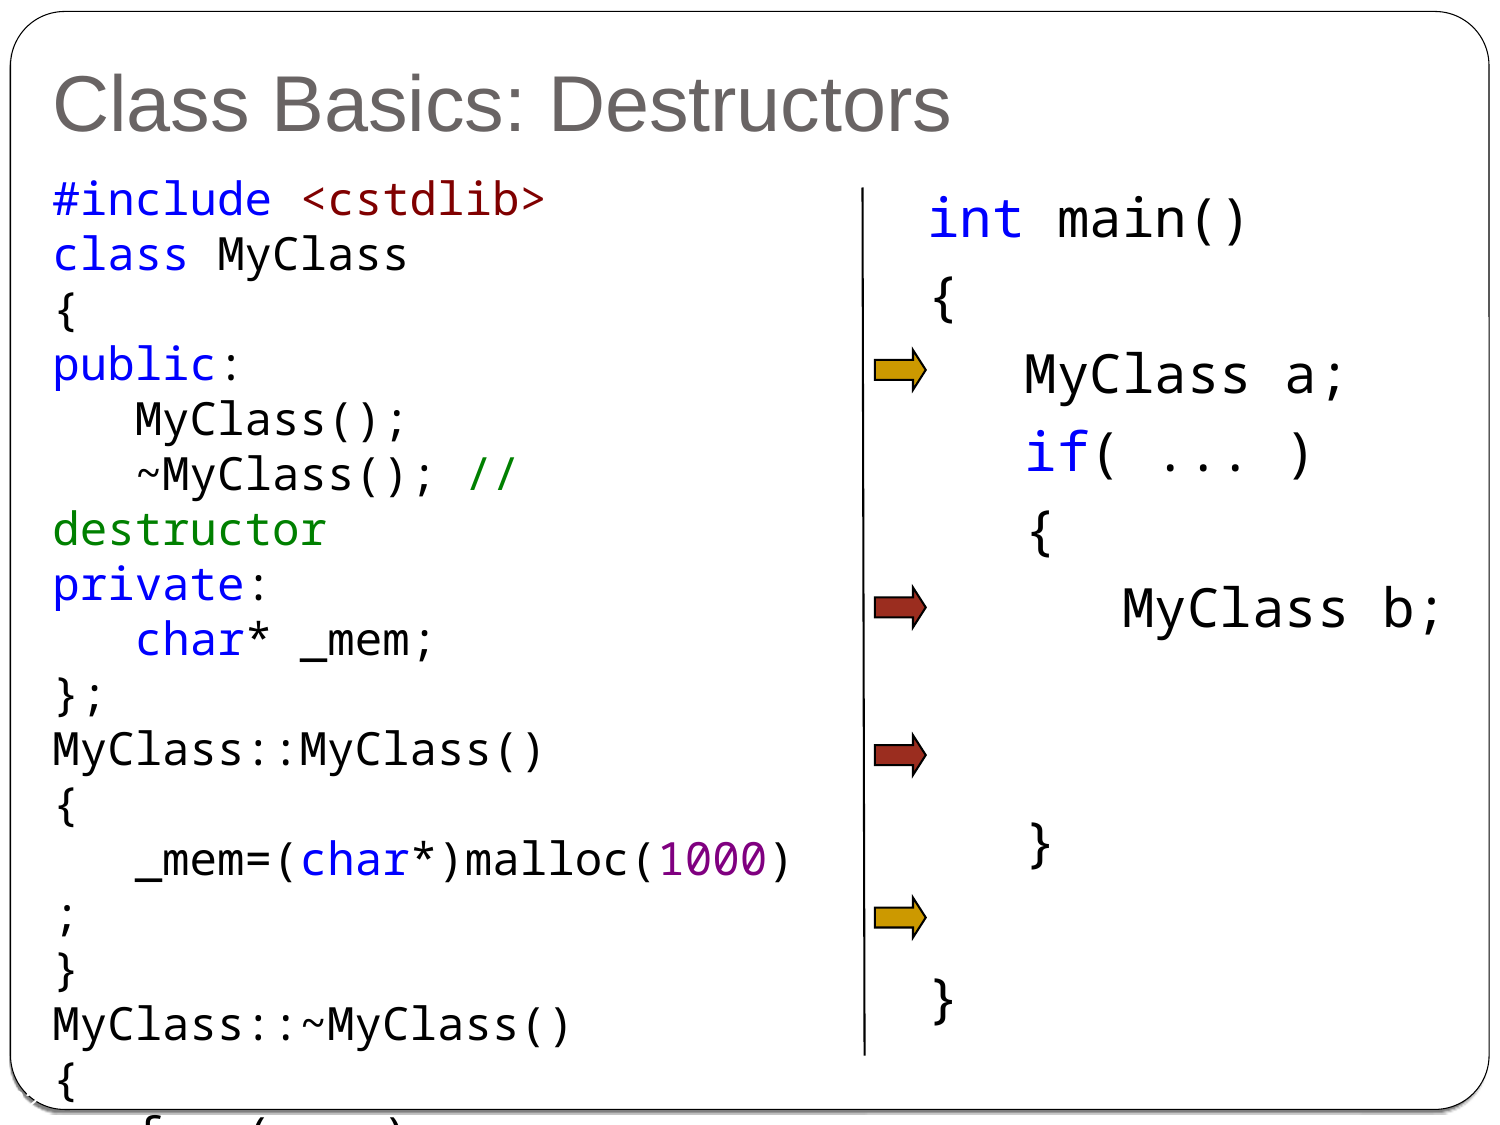

# Class Basics: Destructors
#include <cstdlib>
class MyClass
{
public:
   MyClass();
   ~MyClass(); // destructor
private:
   char* _mem;
};
MyClass::MyClass()
{
   _mem=(char*)malloc(1000);
}
MyClass::~MyClass()
{
   free(_mem);
}
int main()
{
   MyClass a;
   if( ... )
   {
      MyClass b;
      
   }
   
}